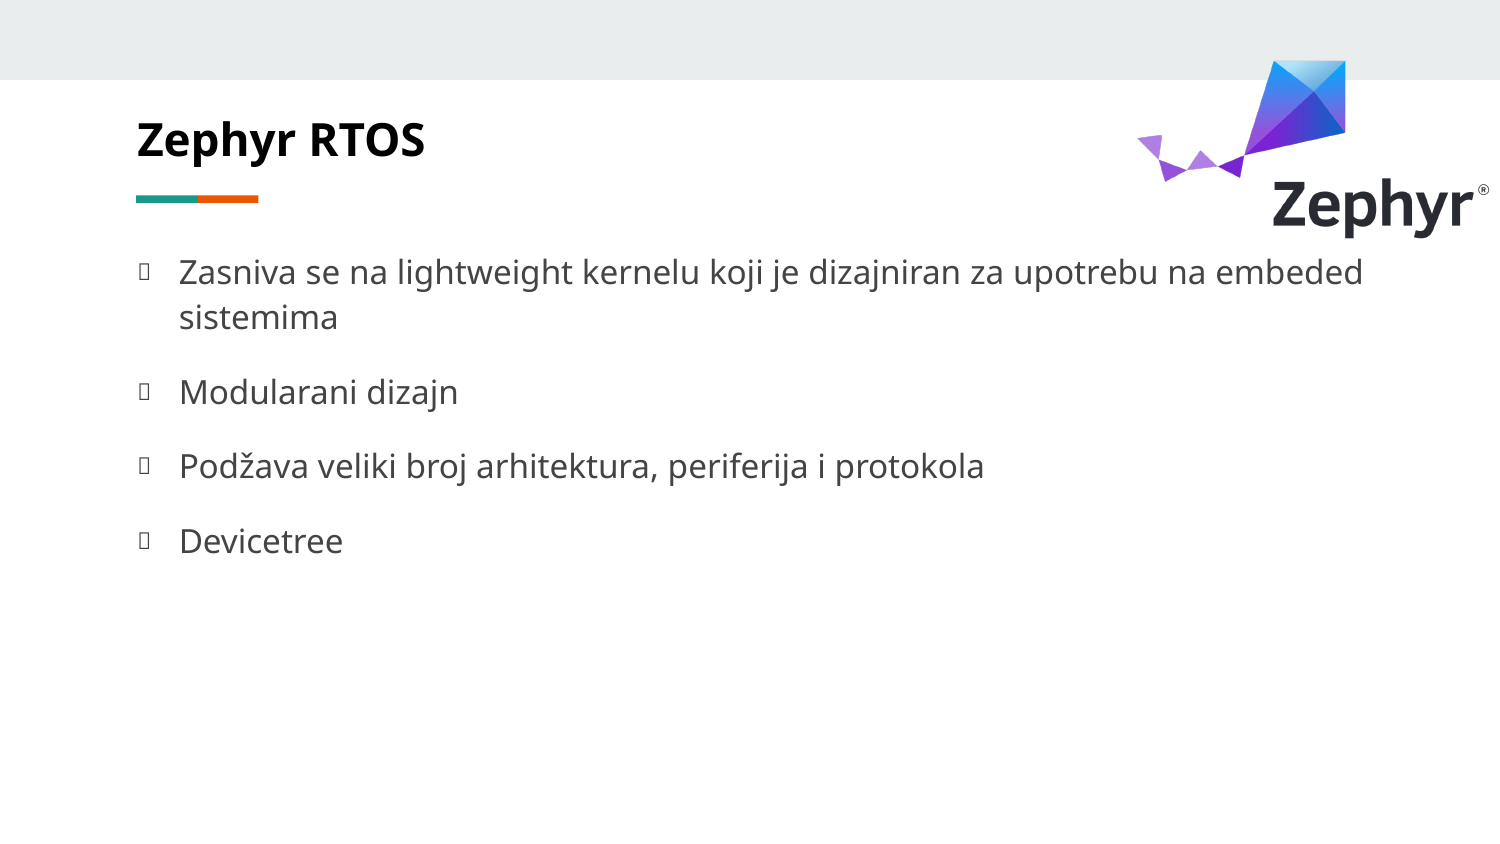

# Zephyr RTOS
Zasniva se na lightweight kernelu koji je dizajniran za upotrebu na embeded sistemima
Modularani dizajn
Podžava veliki broj arhitektura, periferija i protokola
Devicetree